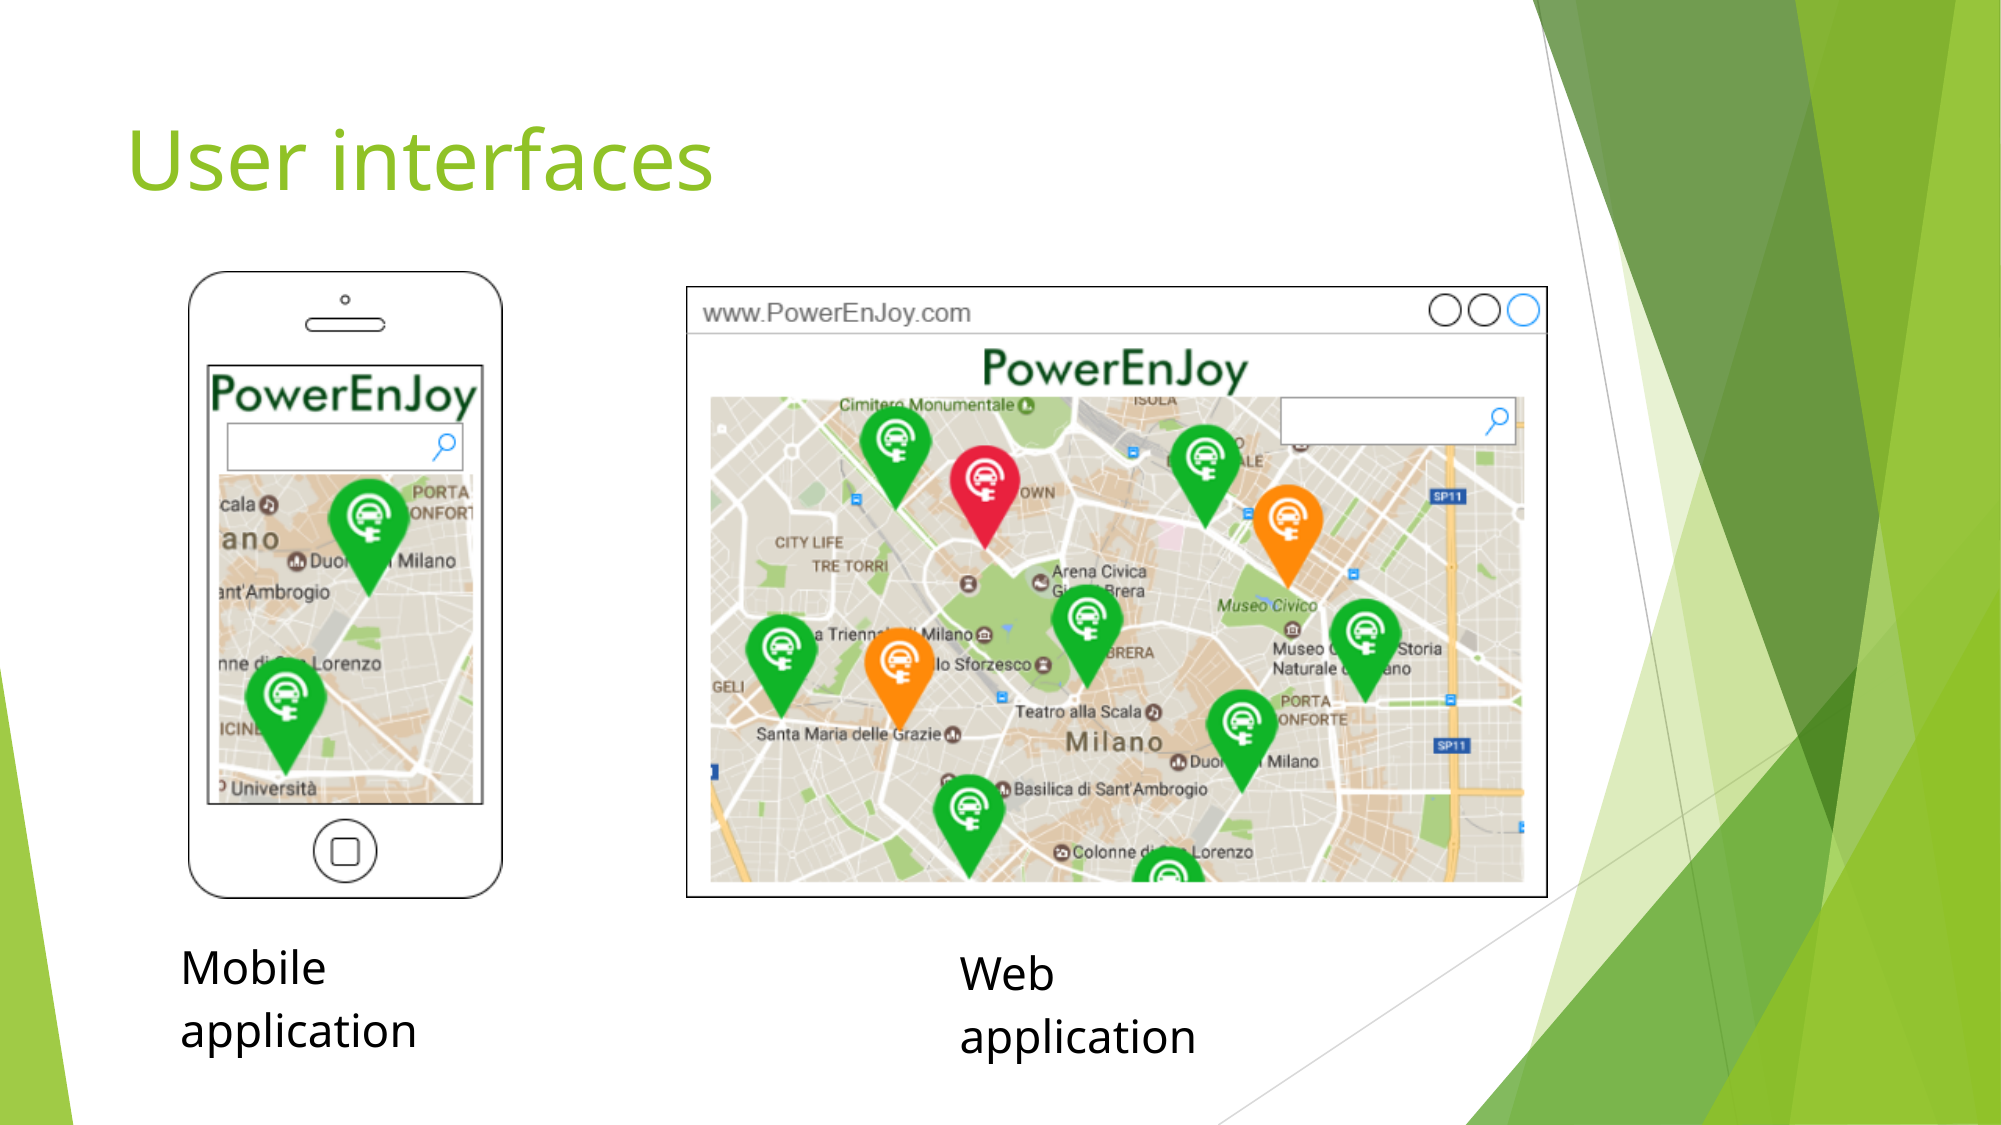

# User interfaces
Mobile application
Web application